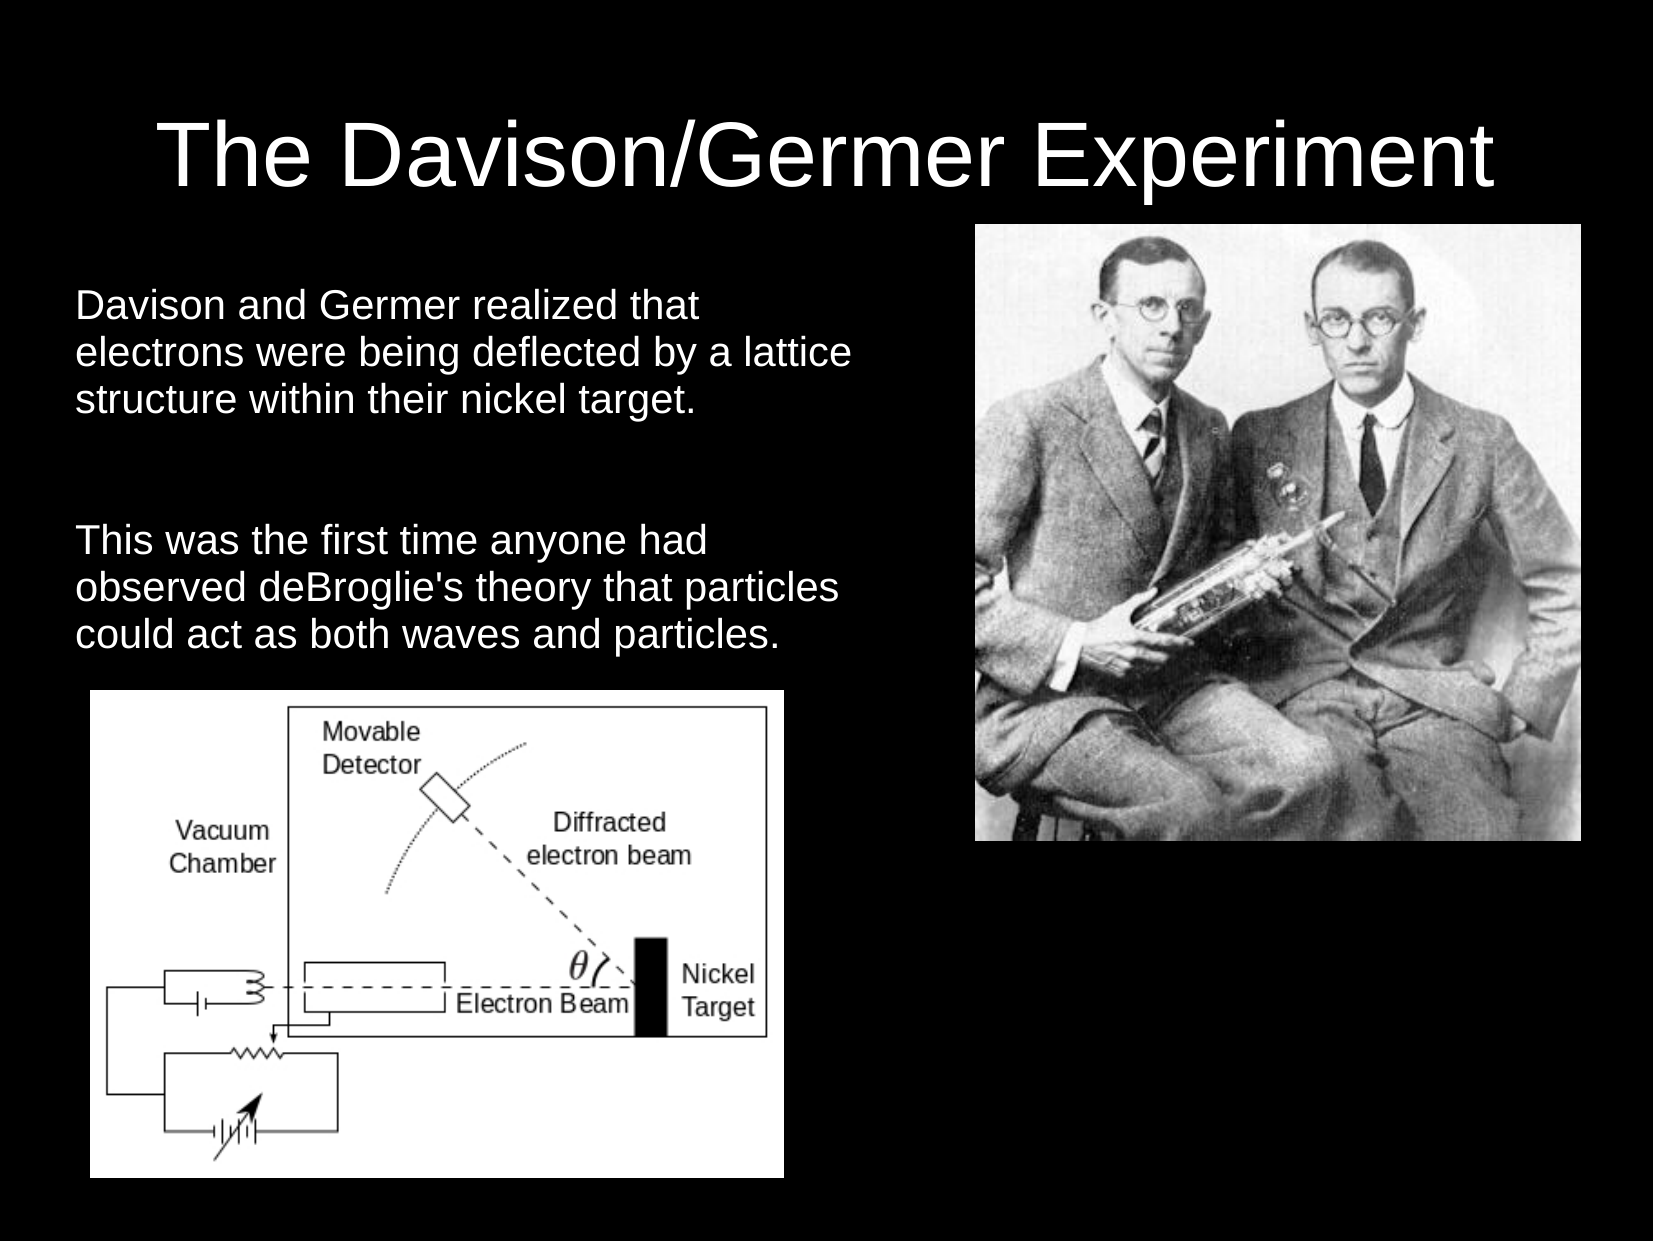

# The Davison/Germer Experiment
Davison and Germer realized that electrons were being deflected by a lattice structure within their nickel target.
This was the first time anyone had observed deBroglie's theory that particles could act as both waves and particles.